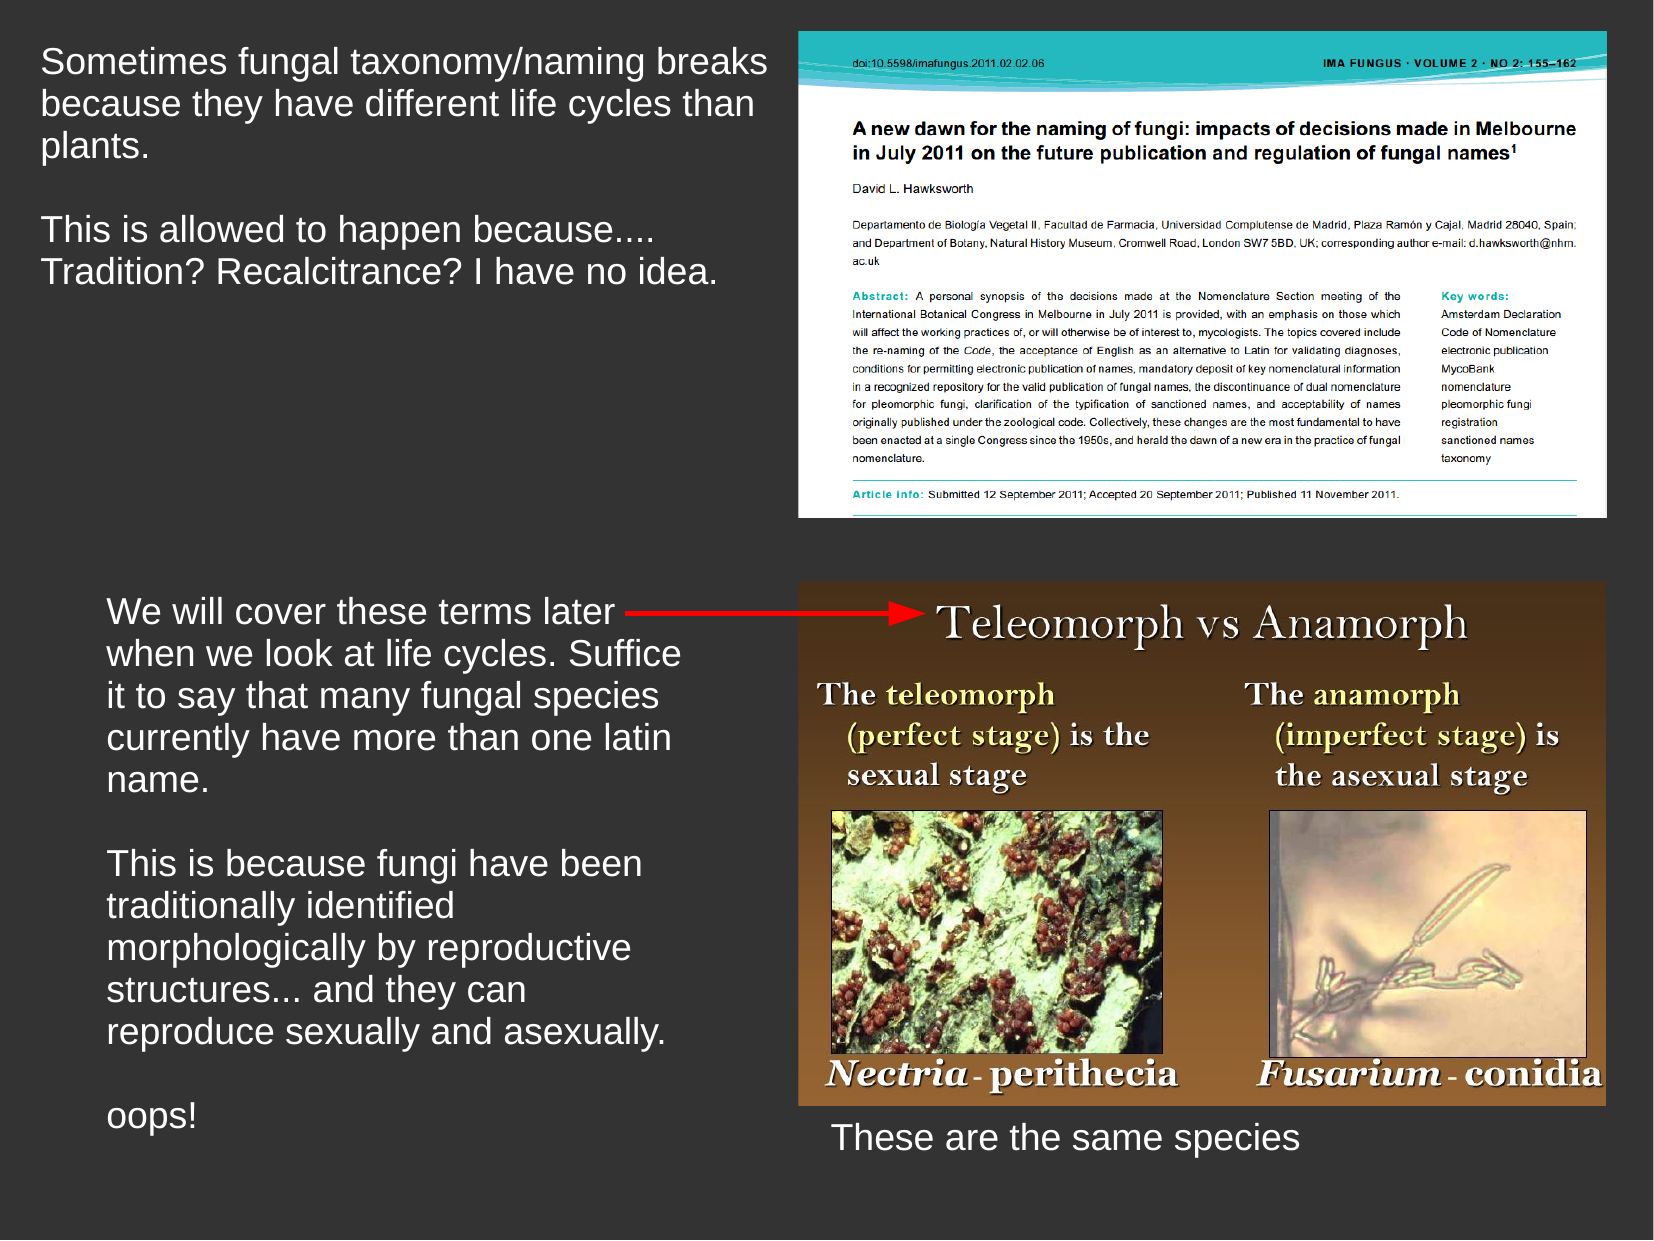

Sometimes fungal taxonomy/naming breaks because they have different life cycles than plants.
This is allowed to happen because....
Tradition? Recalcitrance? I have no idea.
We will cover these terms later when we look at life cycles. Suffice it to say that many fungal species currently have more than one latin name.
This is because fungi have been traditionally identified morphologically by reproductive structures... and they can reproduce sexually and asexually.
oops!
These are the same species